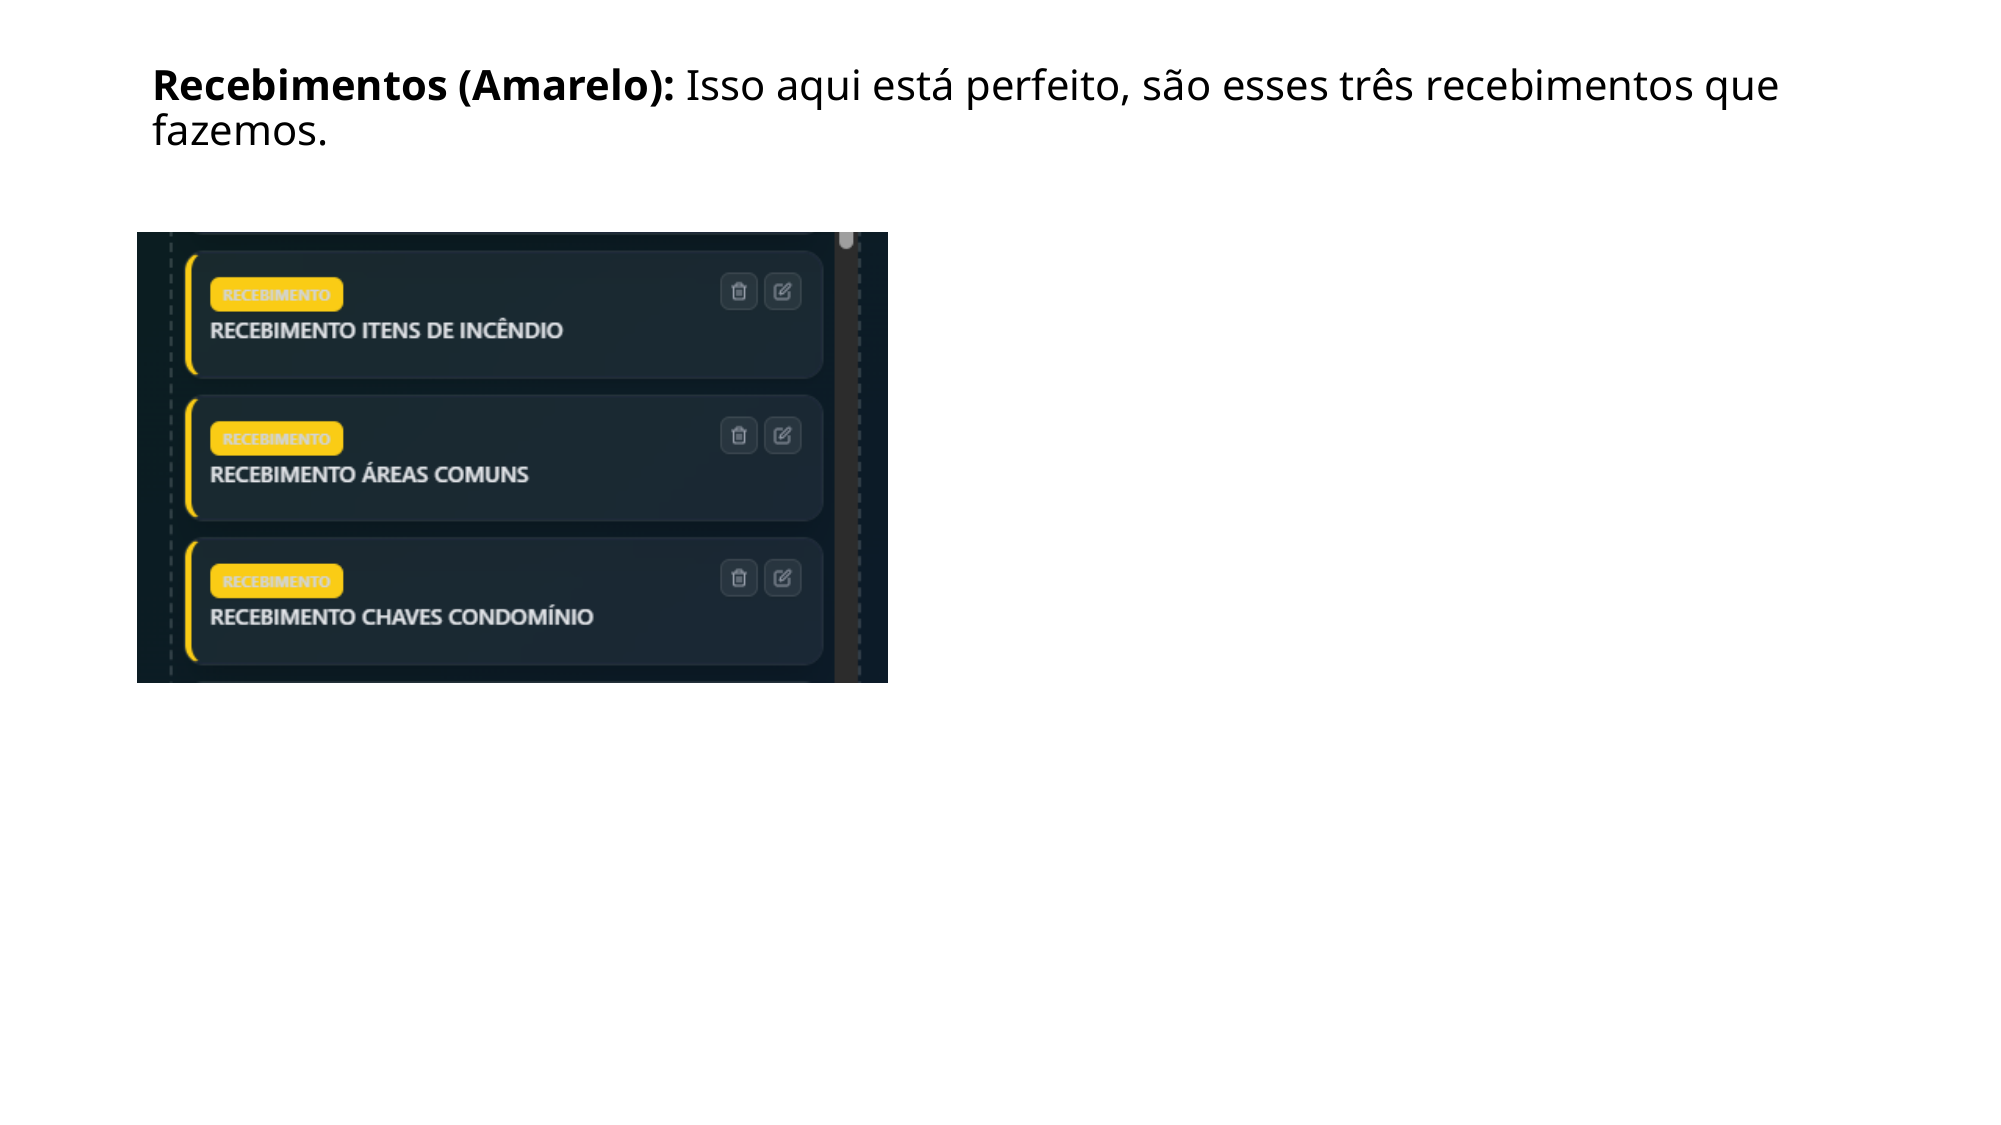

# Recebimentos (Amarelo): Isso aqui está perfeito, são esses três recebimentos que fazemos.